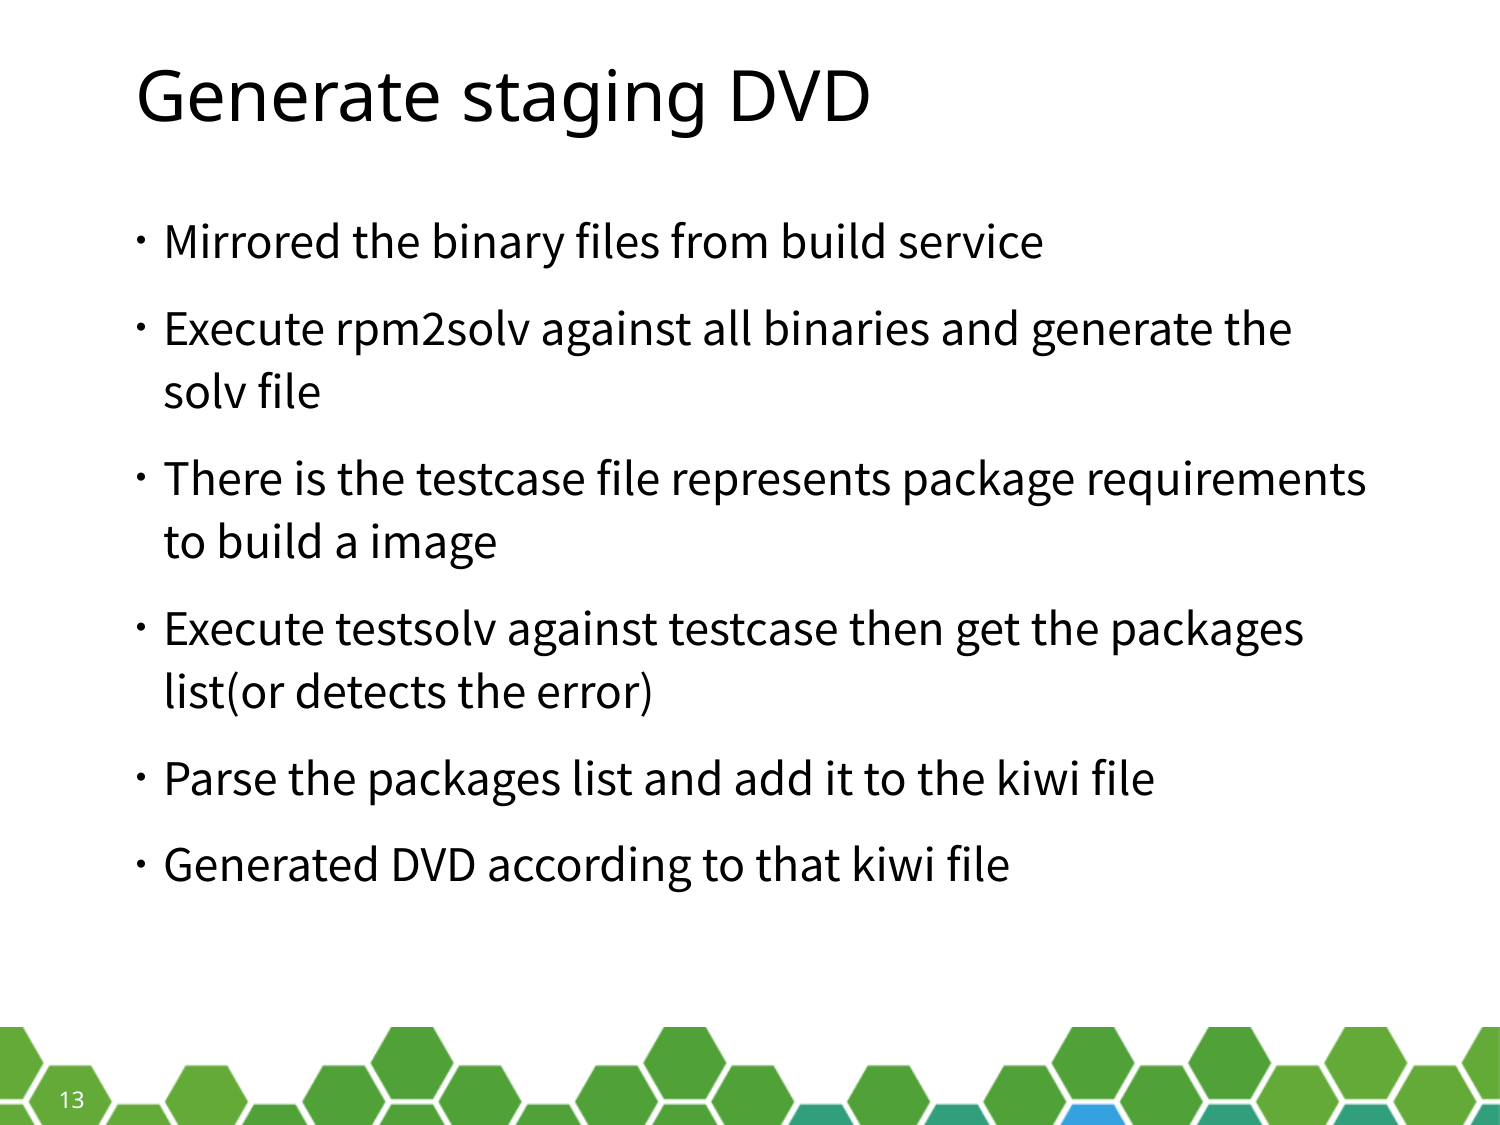

# Generate staging DVD
Mirrored the binary files from build service
Execute rpm2solv against all binaries and generate the solv file
There is the testcase file represents package requirements to build a image
Execute testsolv against testcase then get the packages list(or detects the error)
Parse the packages list and add it to the kiwi file
Generated DVD according to that kiwi file